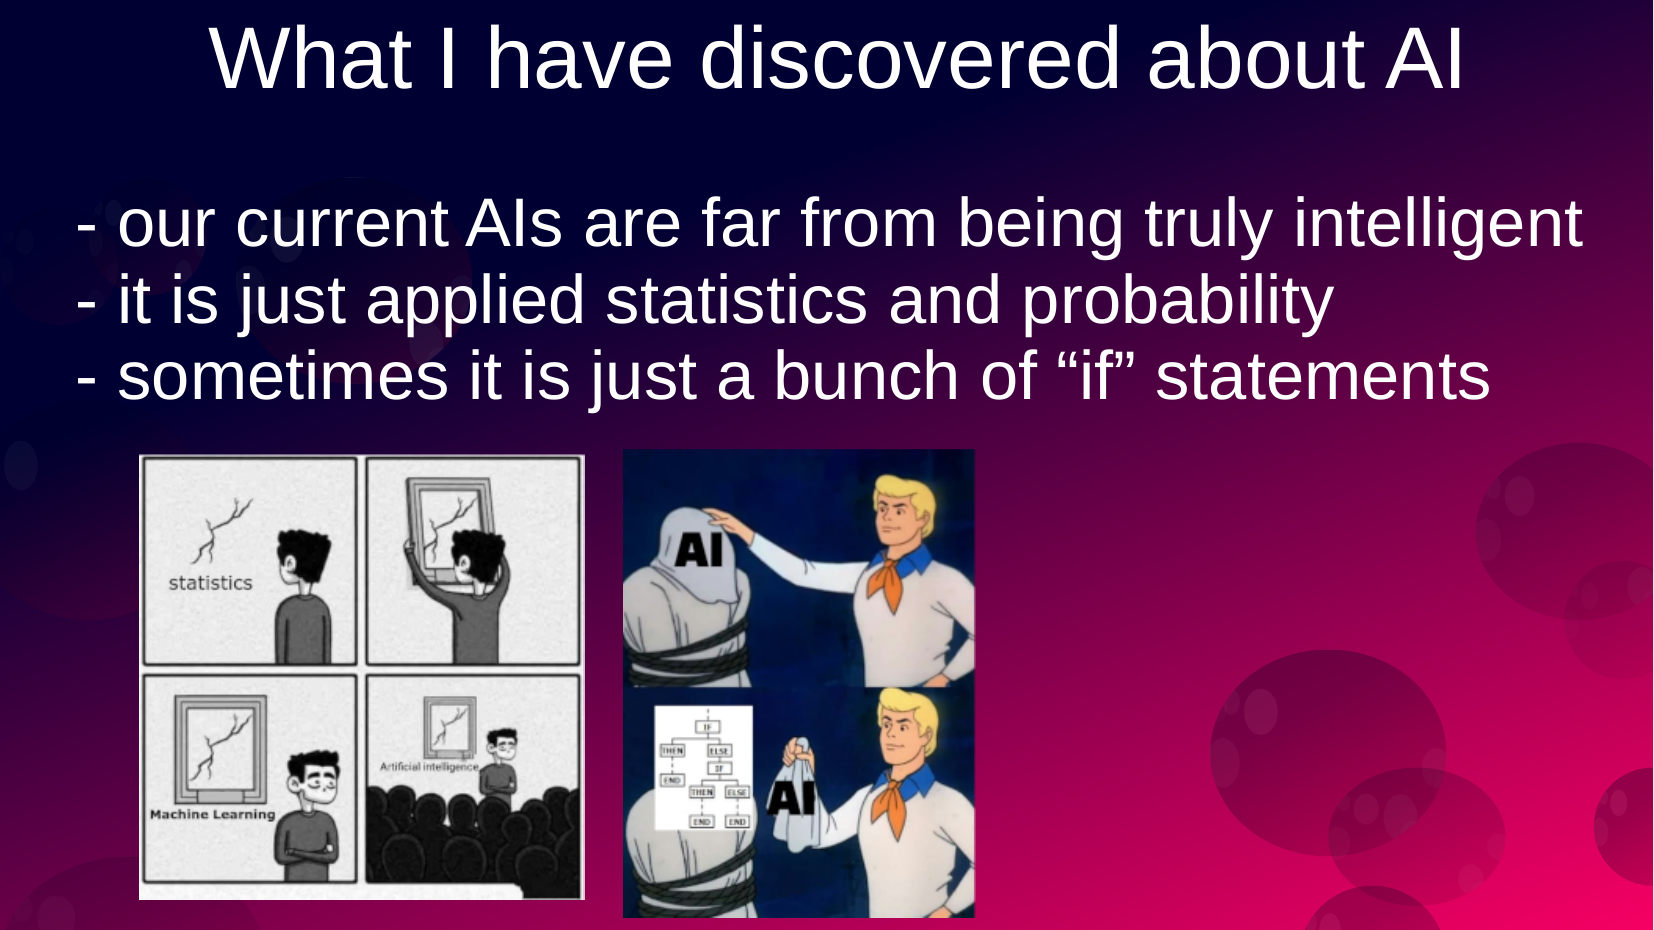

# What I have discovered about AI - our current AIs are far from being truly intelligent - it is just applied statistics and probability - sometimes it is just a bunch of “if” statements